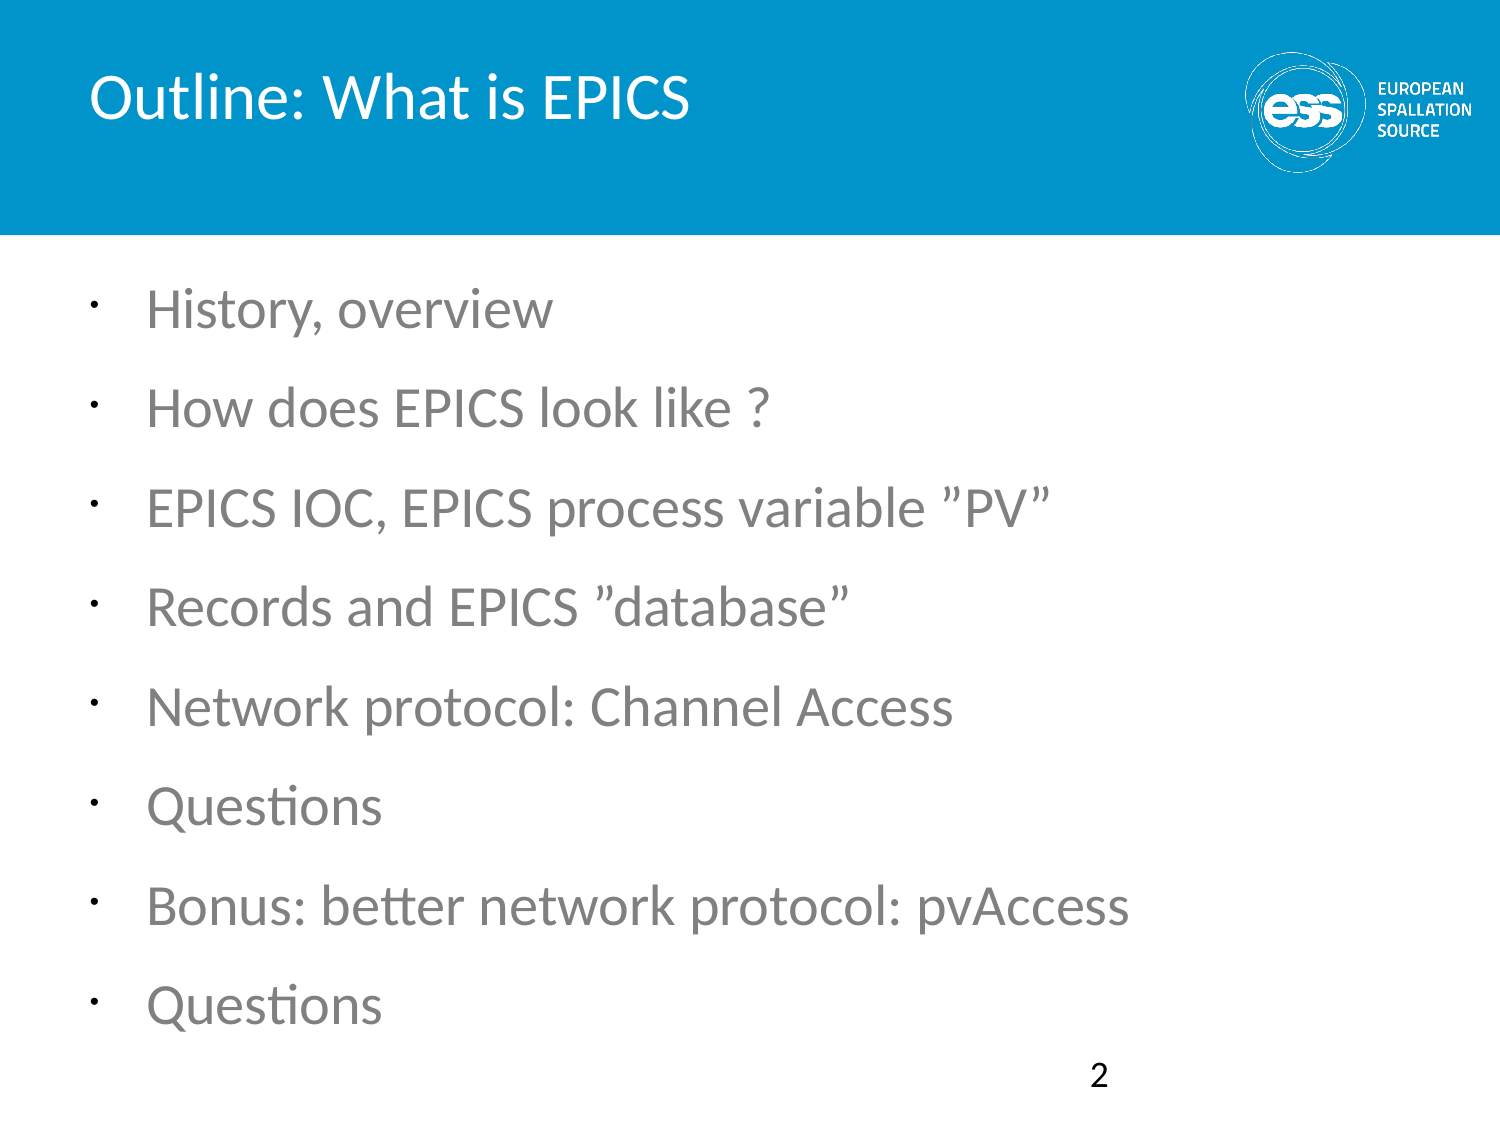

# Outline: What is EPICS
History, overview
How does EPICS look like ?
EPICS IOC, EPICS process variable ”PV”
Records and EPICS ”database”
Network protocol: Channel Access
Questions
Bonus: better network protocol: pvAccess
Questions